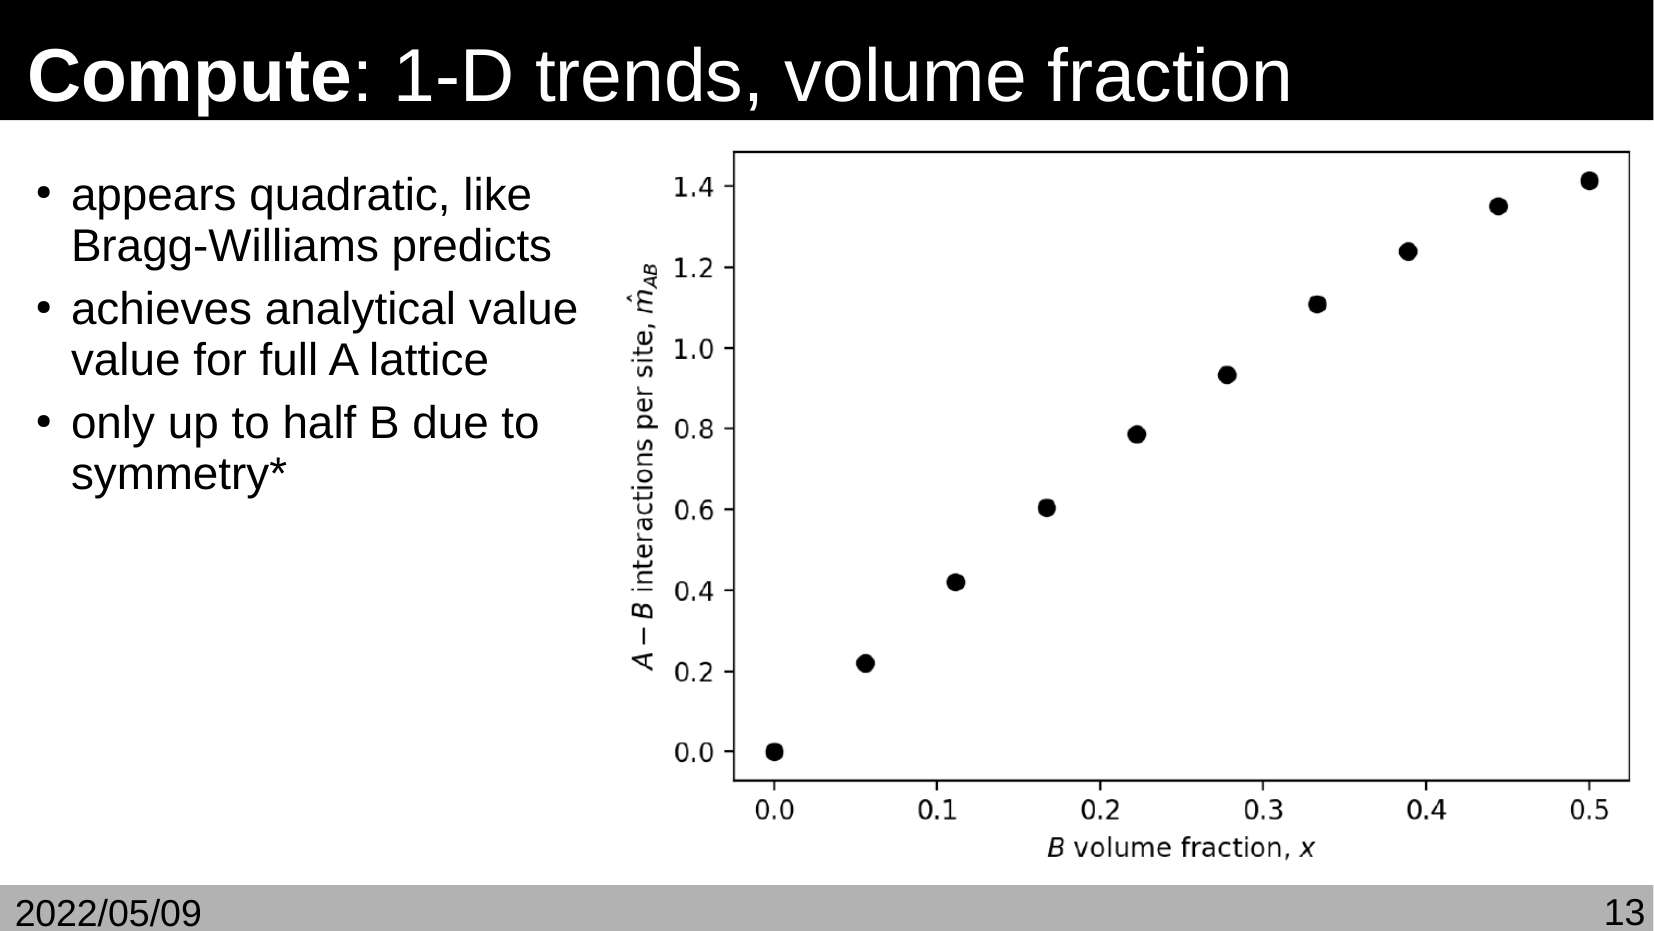

Compute: 1-D trends, volume fraction
appears quadratic, like Bragg-Williams predicts
achieves analytical value value for full A lattice
only up to half B due to symmetry*
2022/05/09